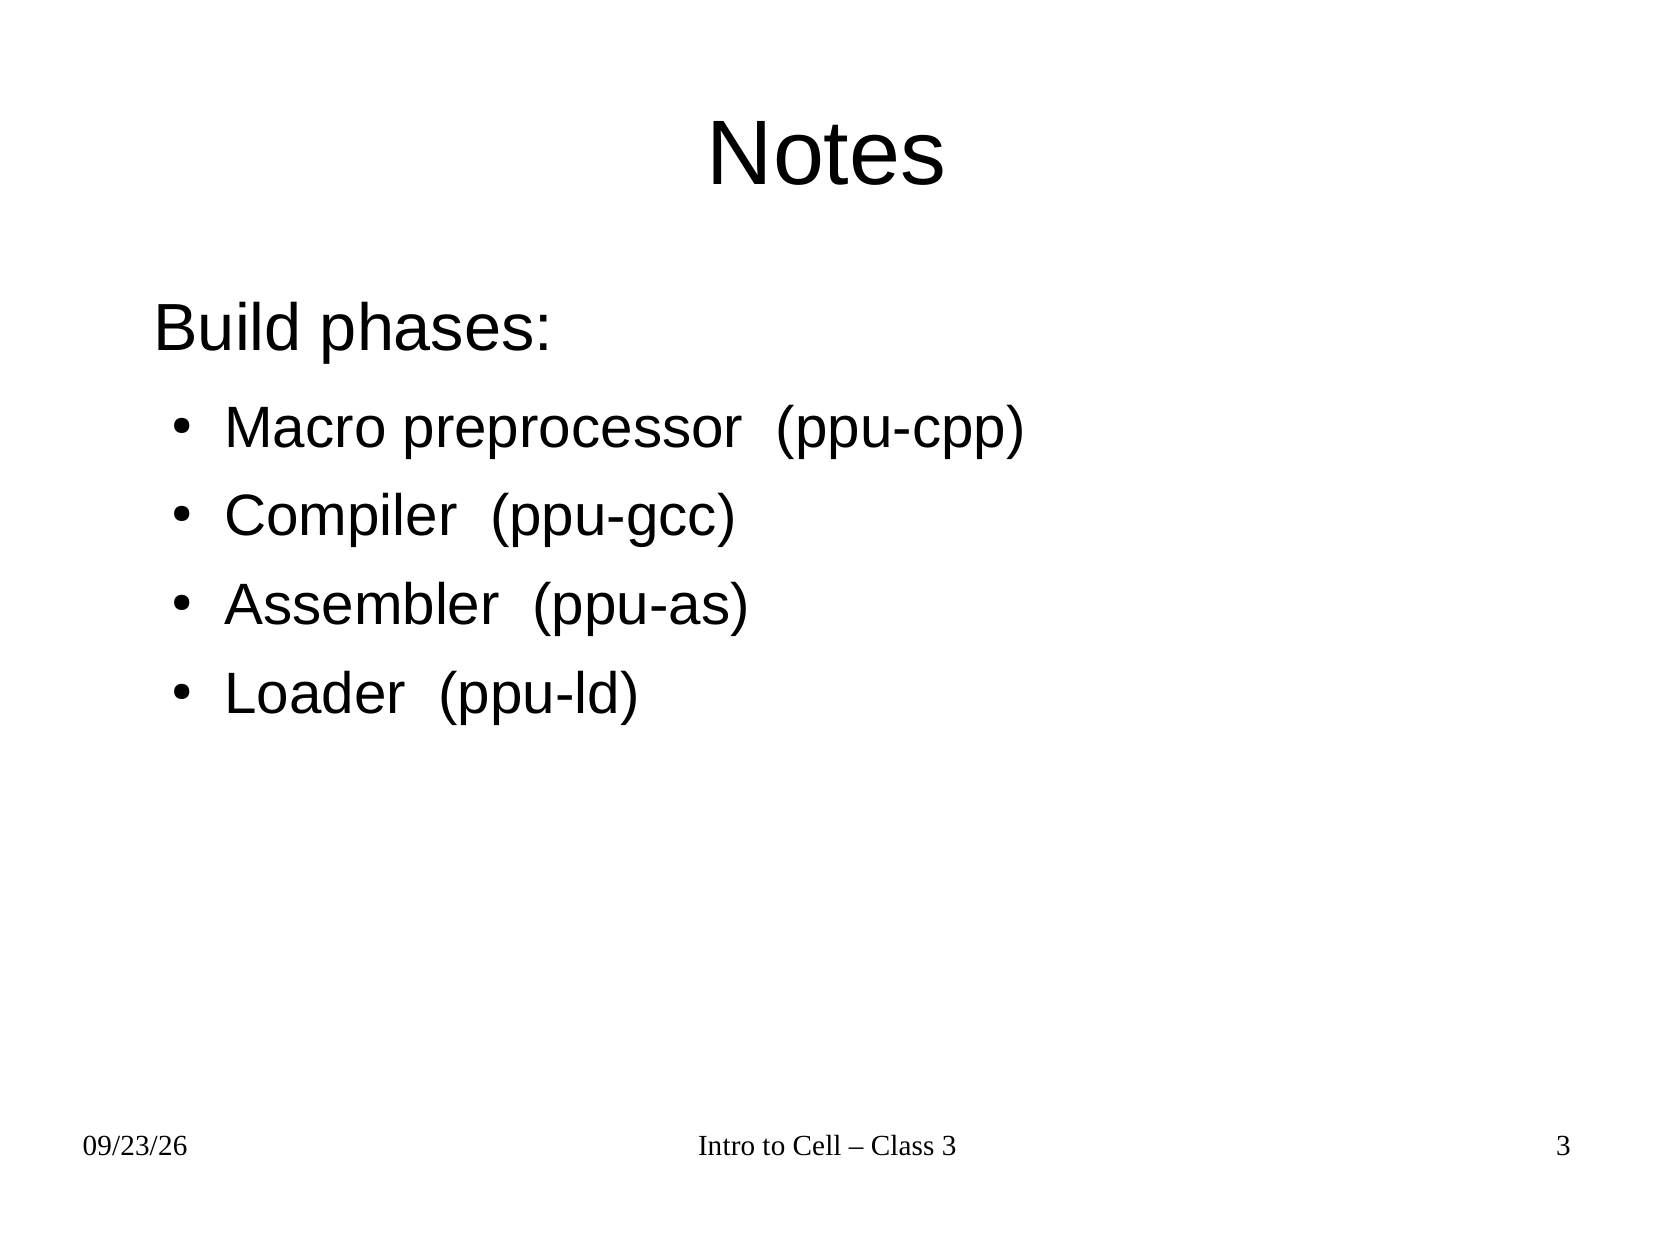

# Notes
Build phases:
Macro preprocessor (ppu-cpp)
Compiler (ppu-gcc)
Assembler (ppu-as)
Loader (ppu-ld)
Cell Programming Workshop
3